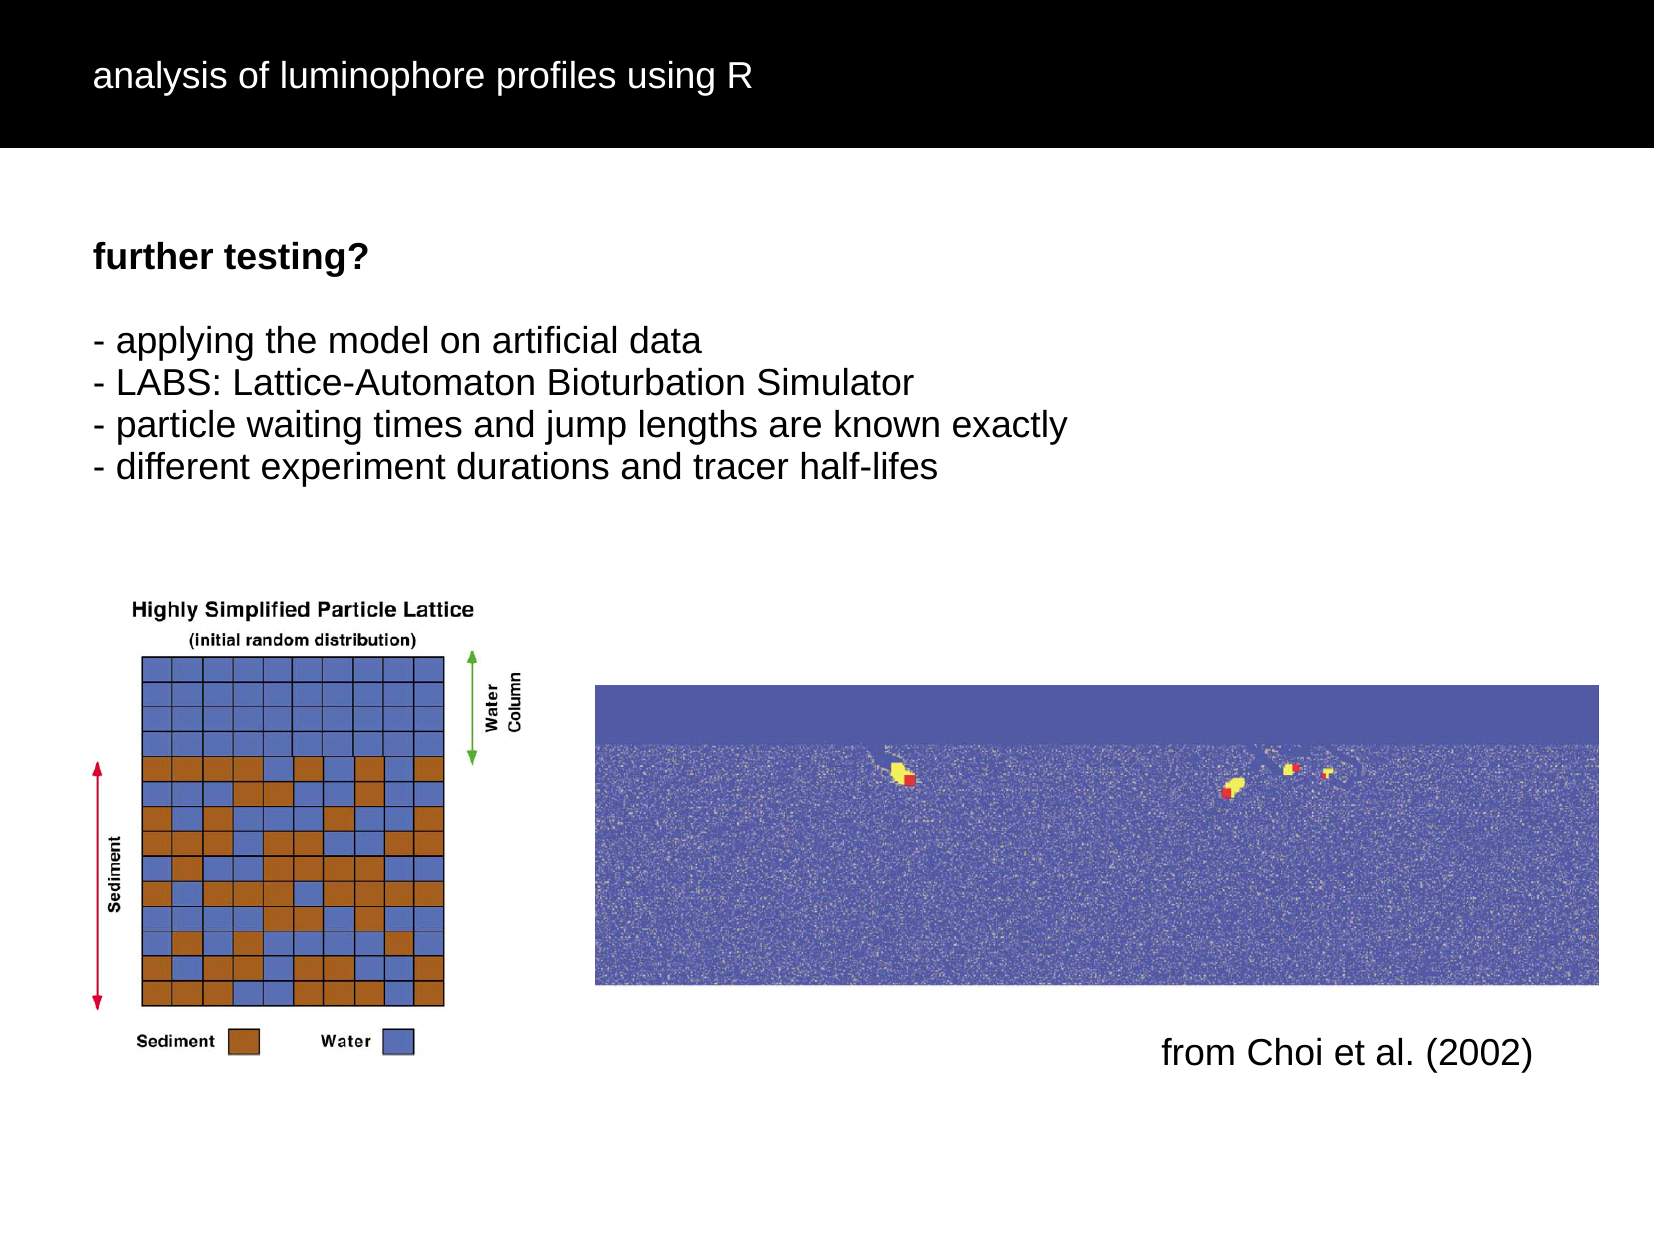

analysis of luminophore profiles using R
further testing?
- applying the model on artificial data
- LABS: Lattice-Automaton Bioturbation Simulator
- particle waiting times and jump lengths are known exactly
- different experiment durations and tracer half-lifes
from Choi et al. (2002)